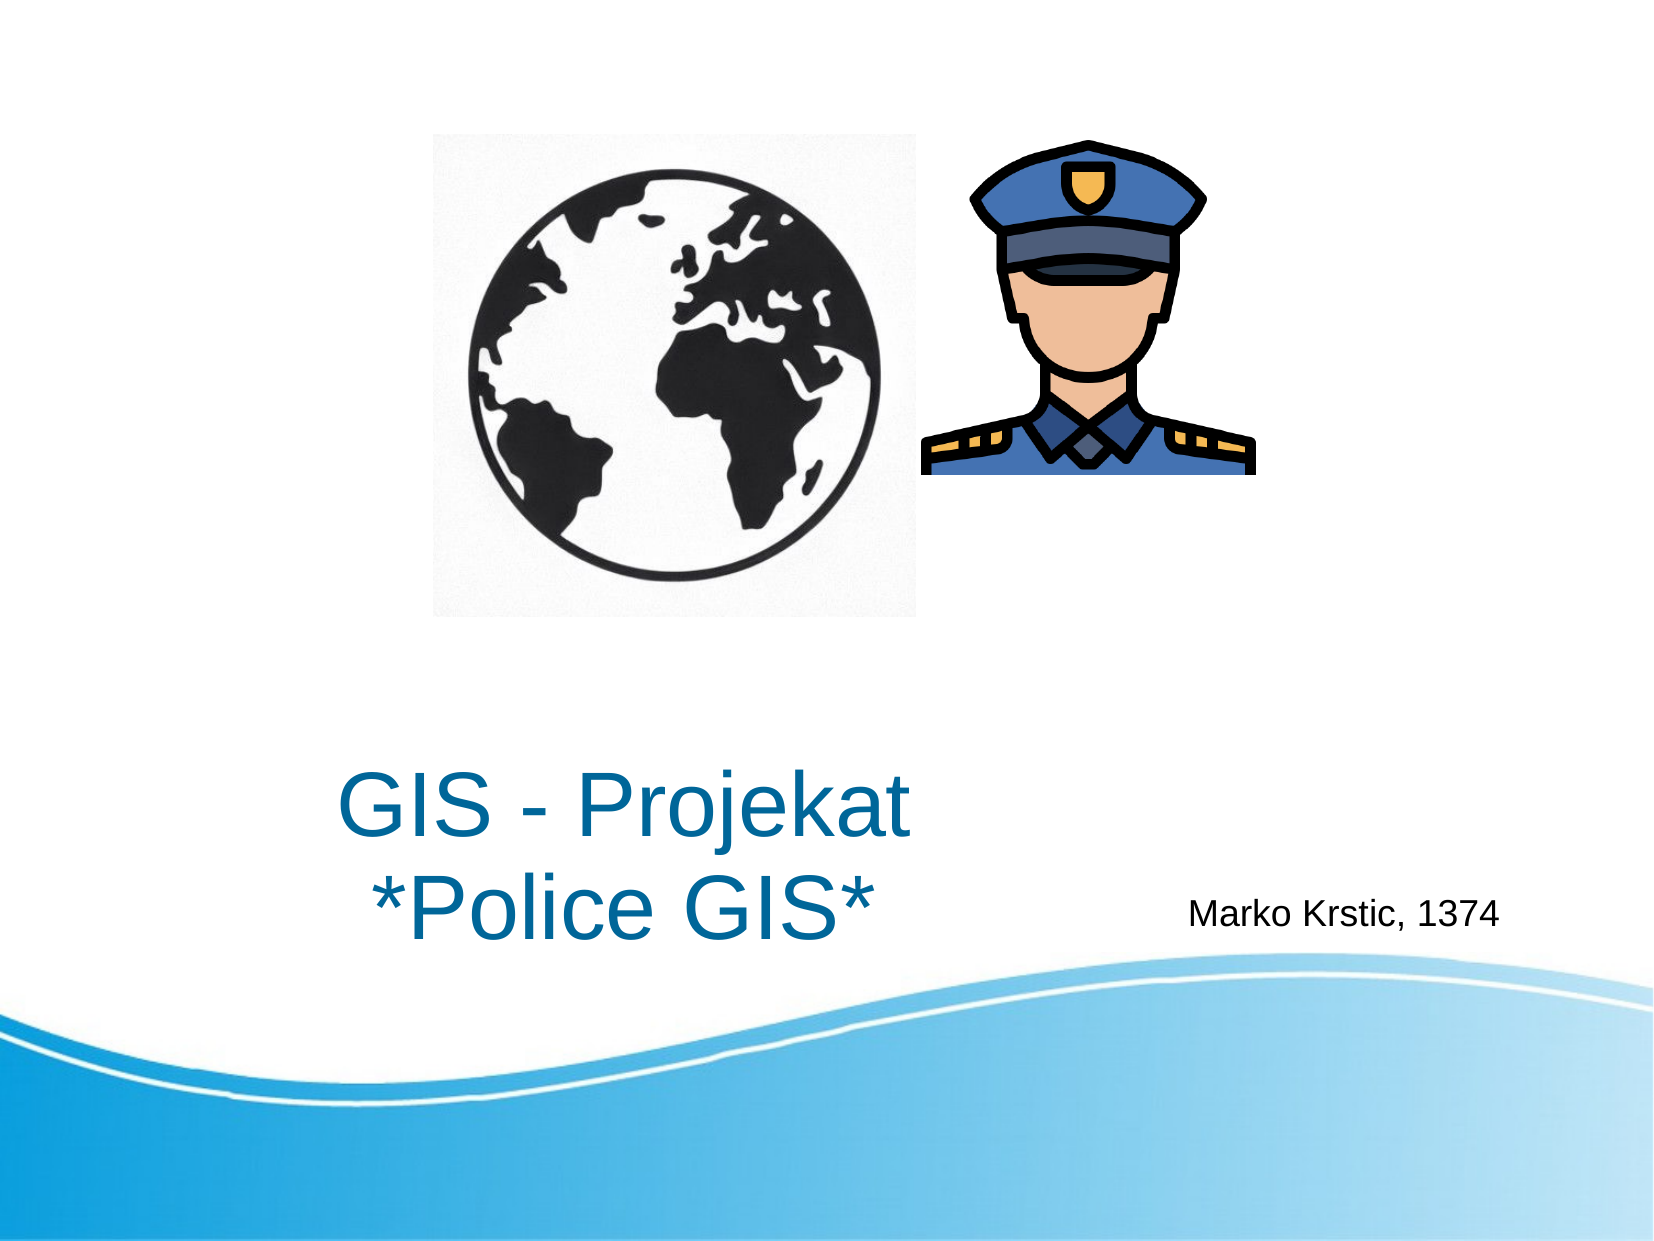

# GIS - Projekat *Police GIS*
Marko Krstic, 1374